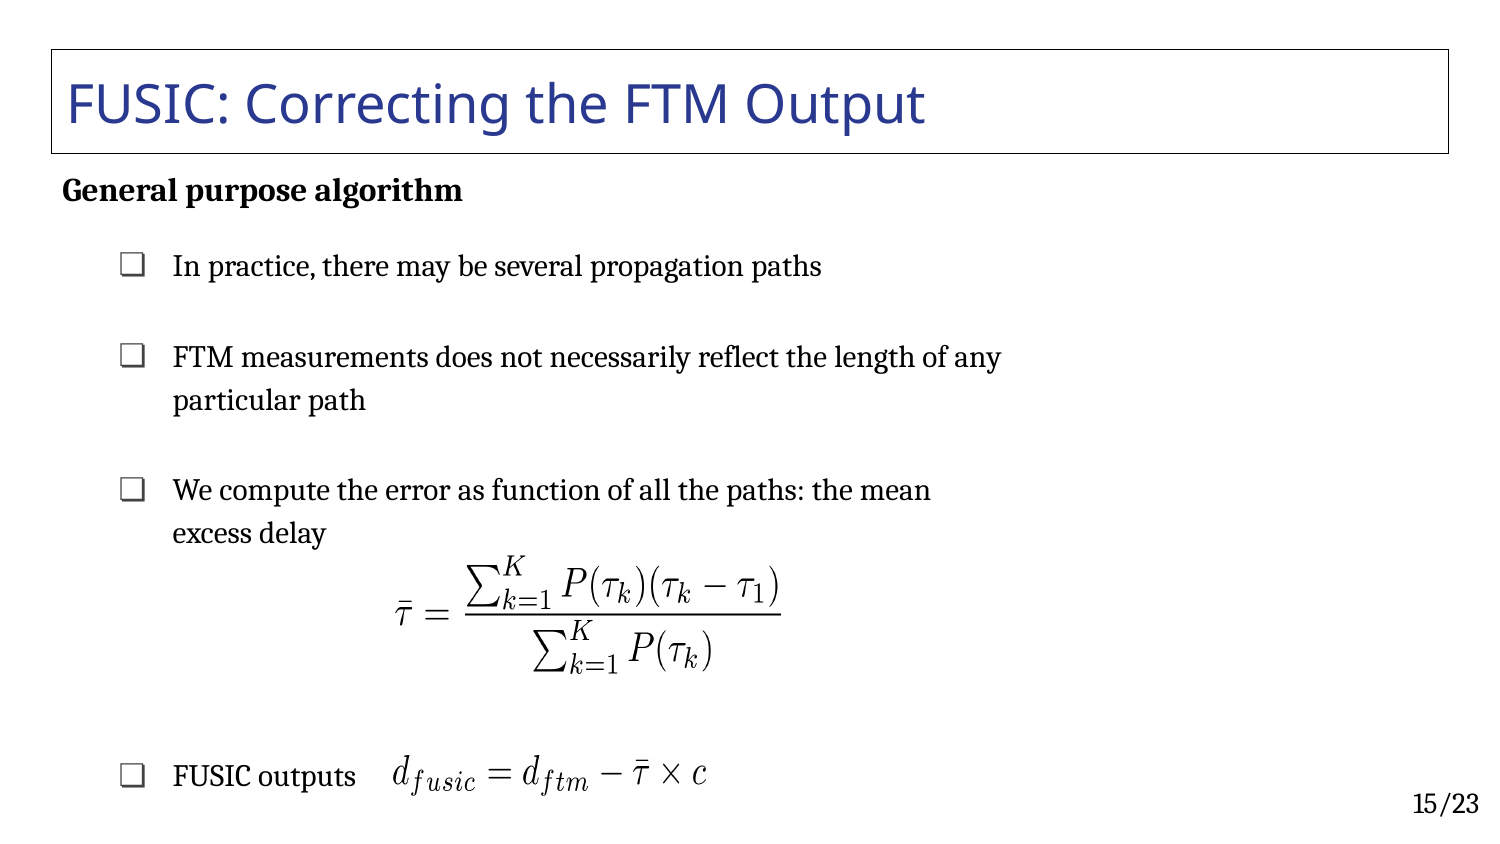

# FUSIC: Correcting the FTM Output
General purpose algorithm
Company
In practice, there may be several propagation paths
FTM measurements does not necessarily reflect the length of any particular path
We compute the error as function of all the paths: the mean excess delay
FUSIC outputs